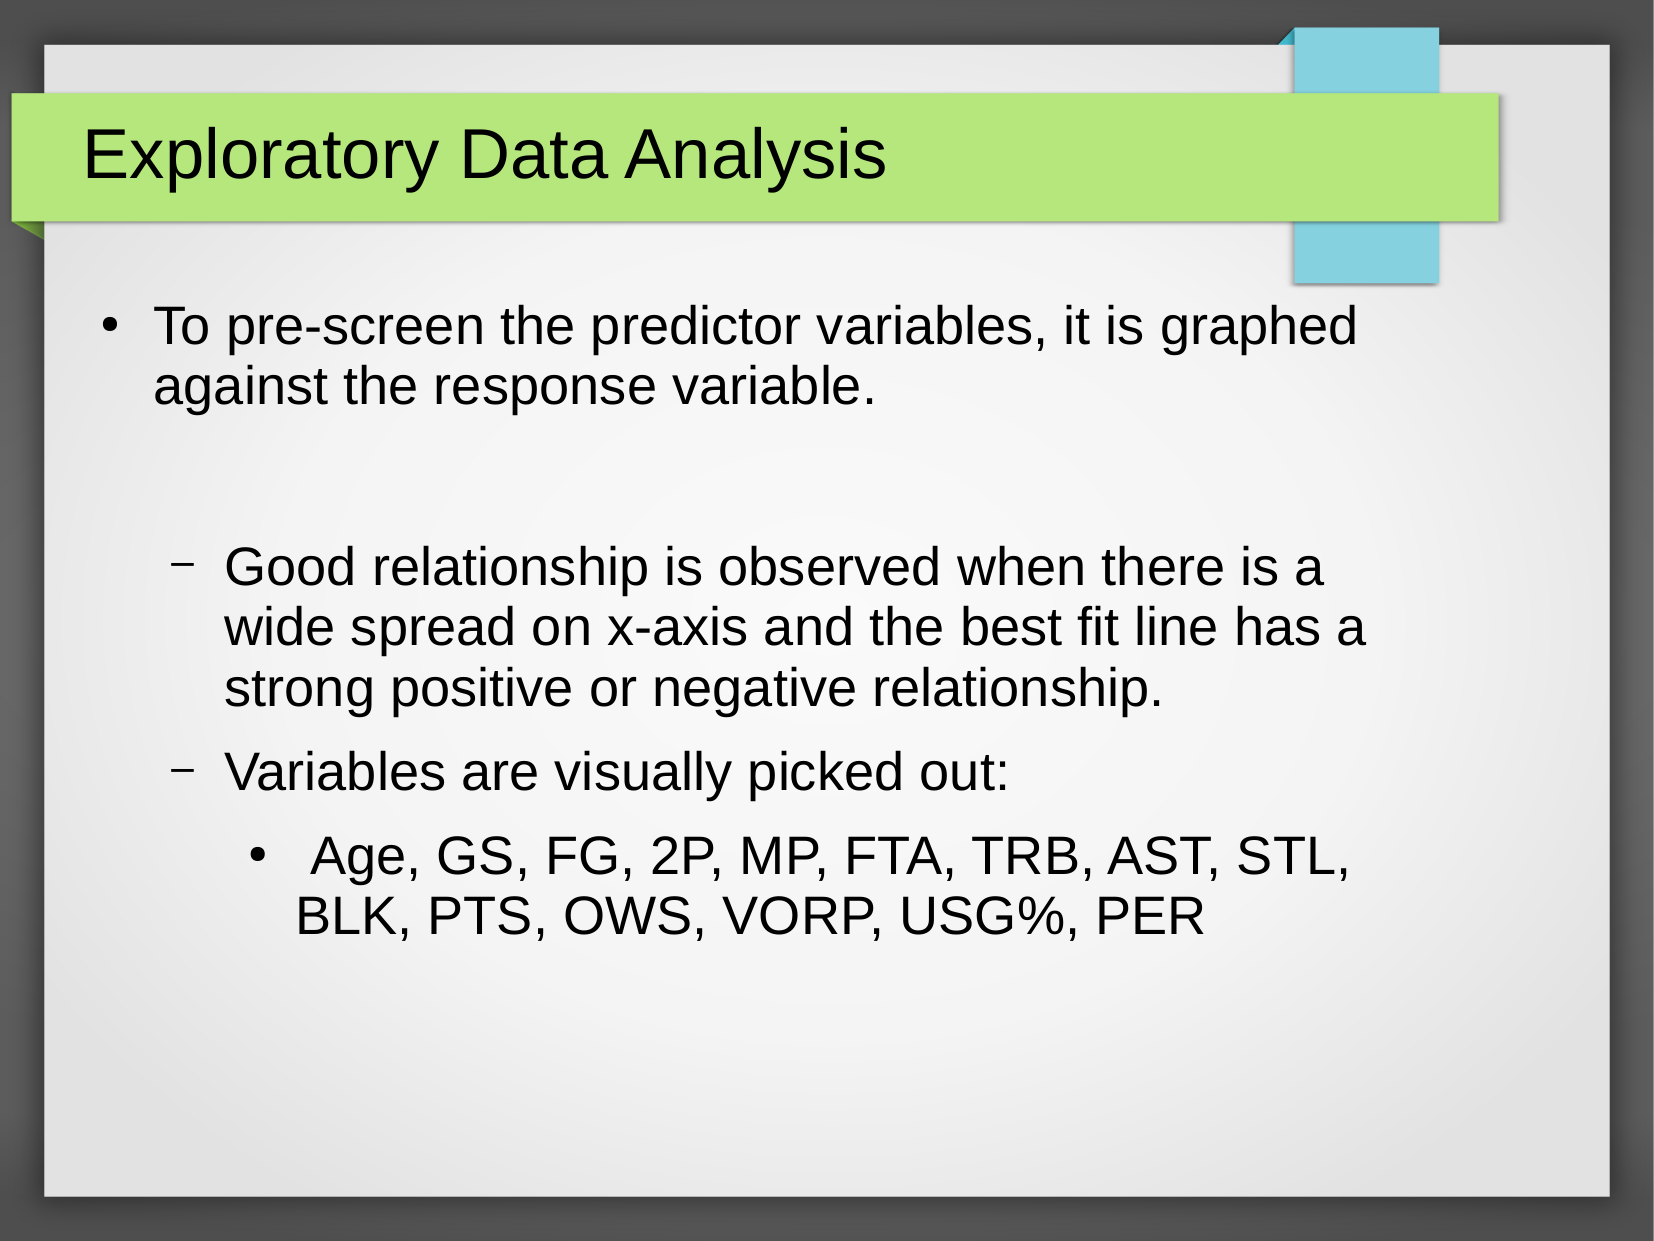

# Exploratory Data Analysis
To pre-screen the predictor variables, it is graphed against the response variable.
Good relationship is observed when there is a wide spread on x-axis and the best fit line has a strong positive or negative relationship.
Variables are visually picked out:
 Age, GS, FG, 2P, MP, FTA, TRB, AST, STL, BLK, PTS, OWS, VORP, USG%, PER